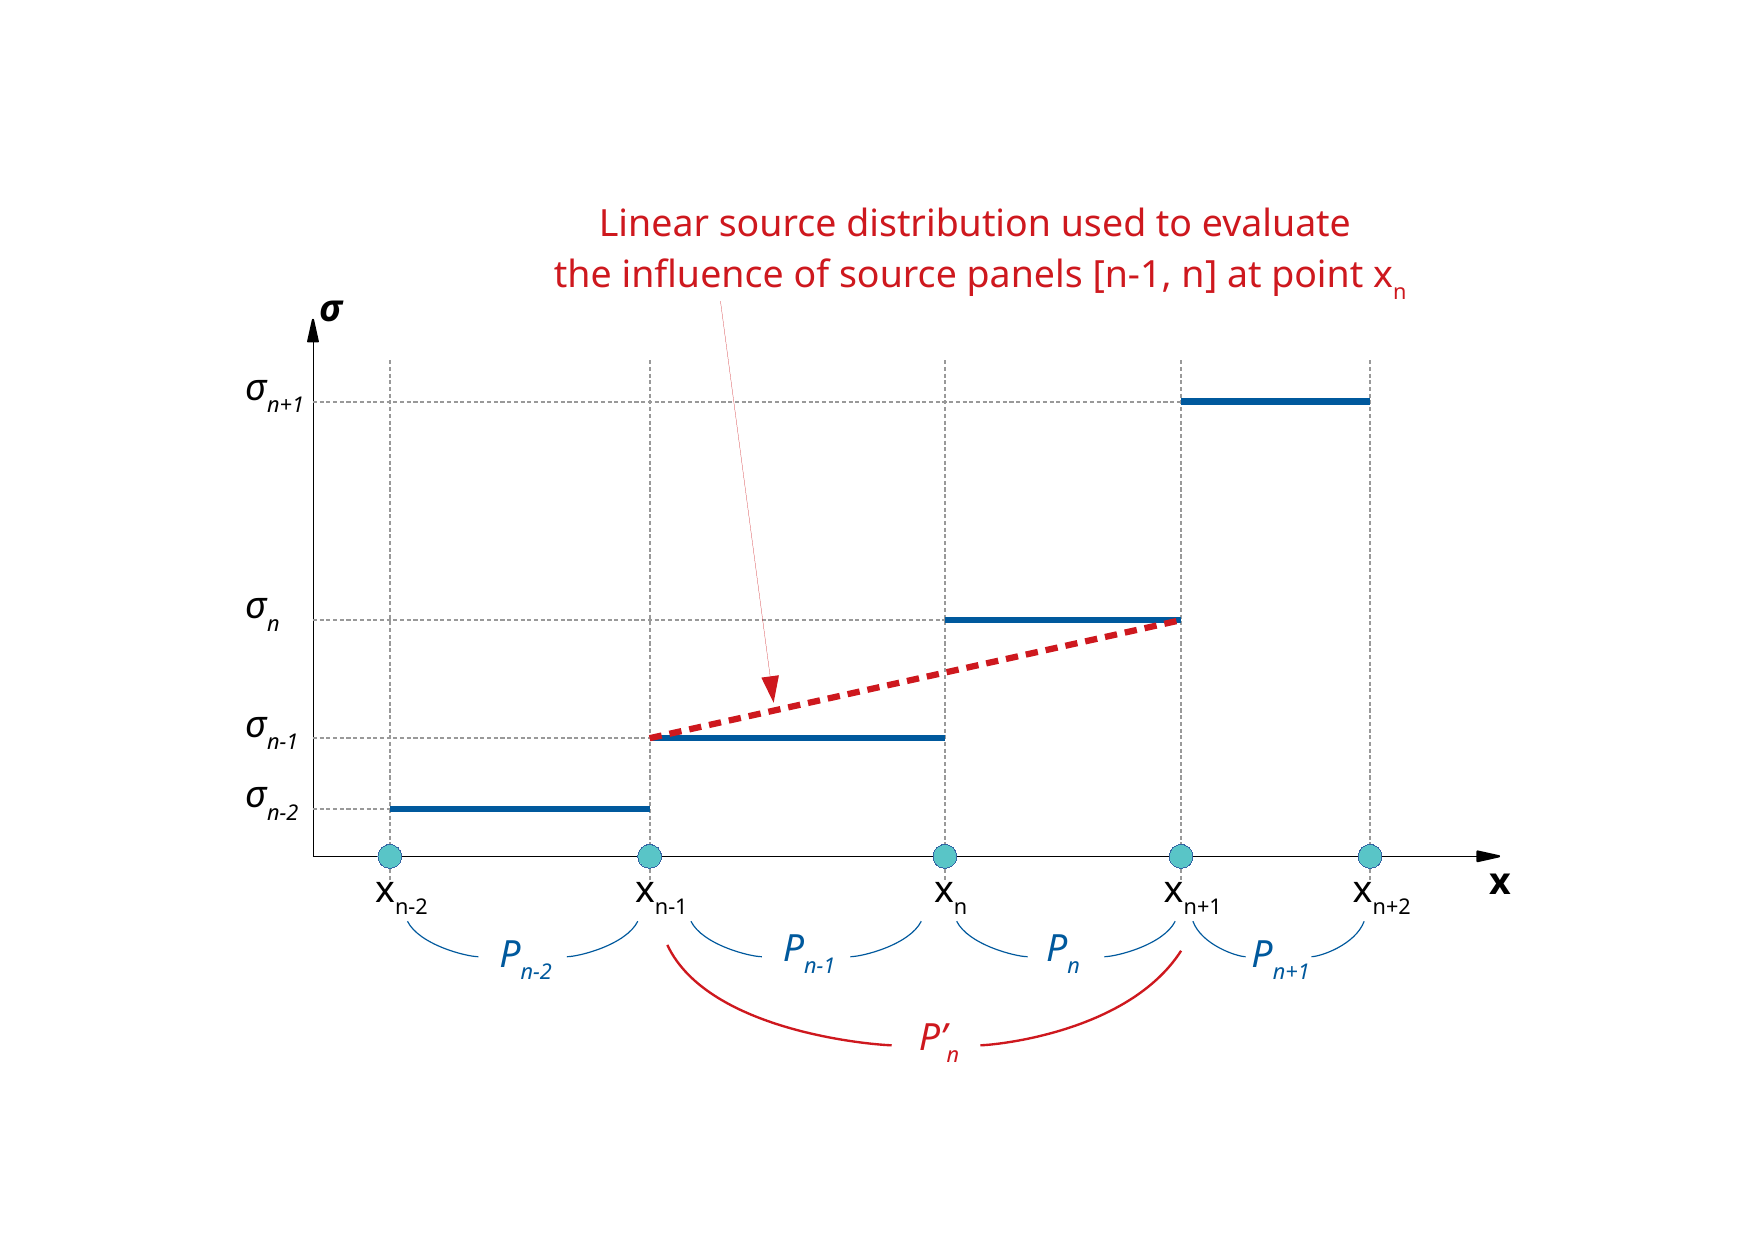

Linear source distribution used to evaluate
the influence of source panels [n-1, n] at point xn
σ
σn+1
σn
σn-1
σn-2
x
xn-2
xn-1
xn
xn+1
xn+2
Pn-1
Pn
Pn-2
Pn+1
P’n